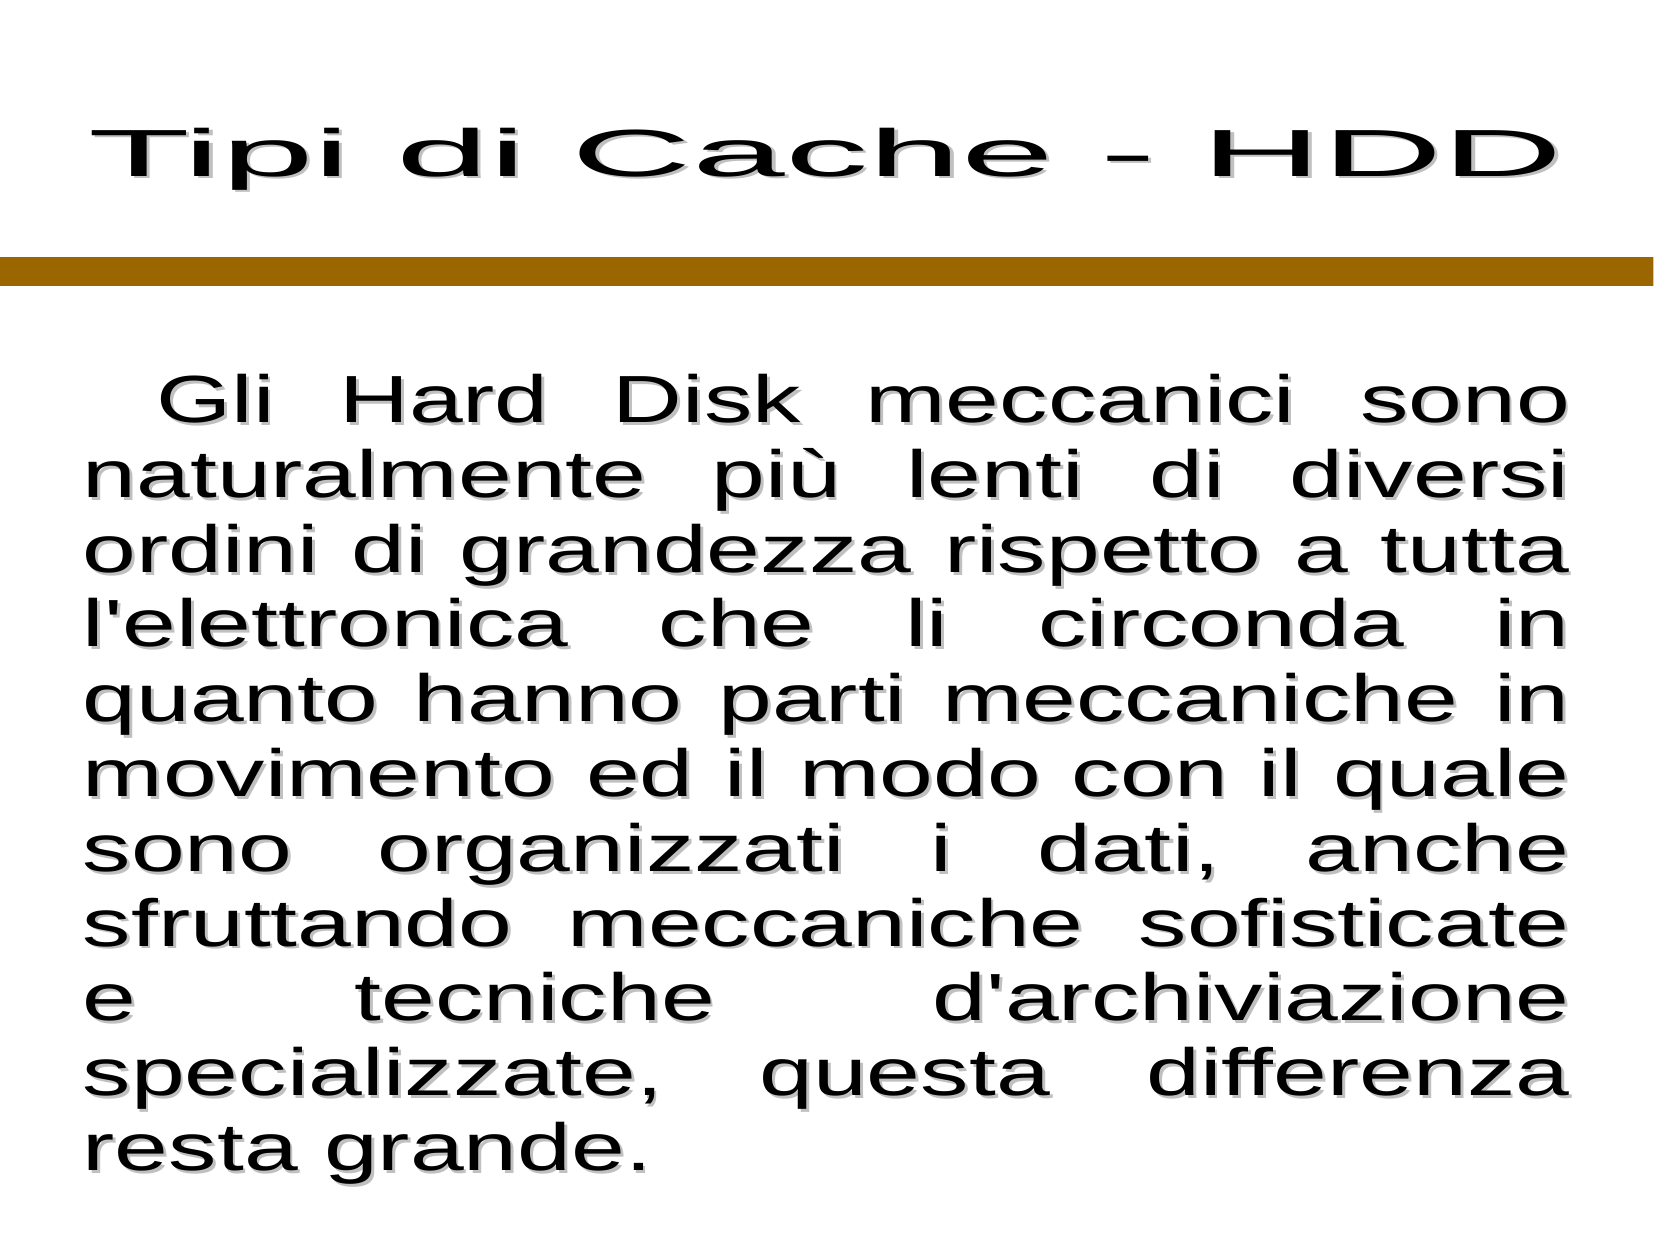

# Tipi di Cache - HDD
	Gli Hard Disk meccanici sono naturalmente più lenti di diversi ordini di grandezza rispetto a tutta l'elettronica che li circonda in quanto hanno parti meccaniche in movimento ed il modo con il quale sono organizzati i dati, anche sfruttando meccaniche sofisticate e tecniche d'archiviazione specializzate, questa differenza resta grande.